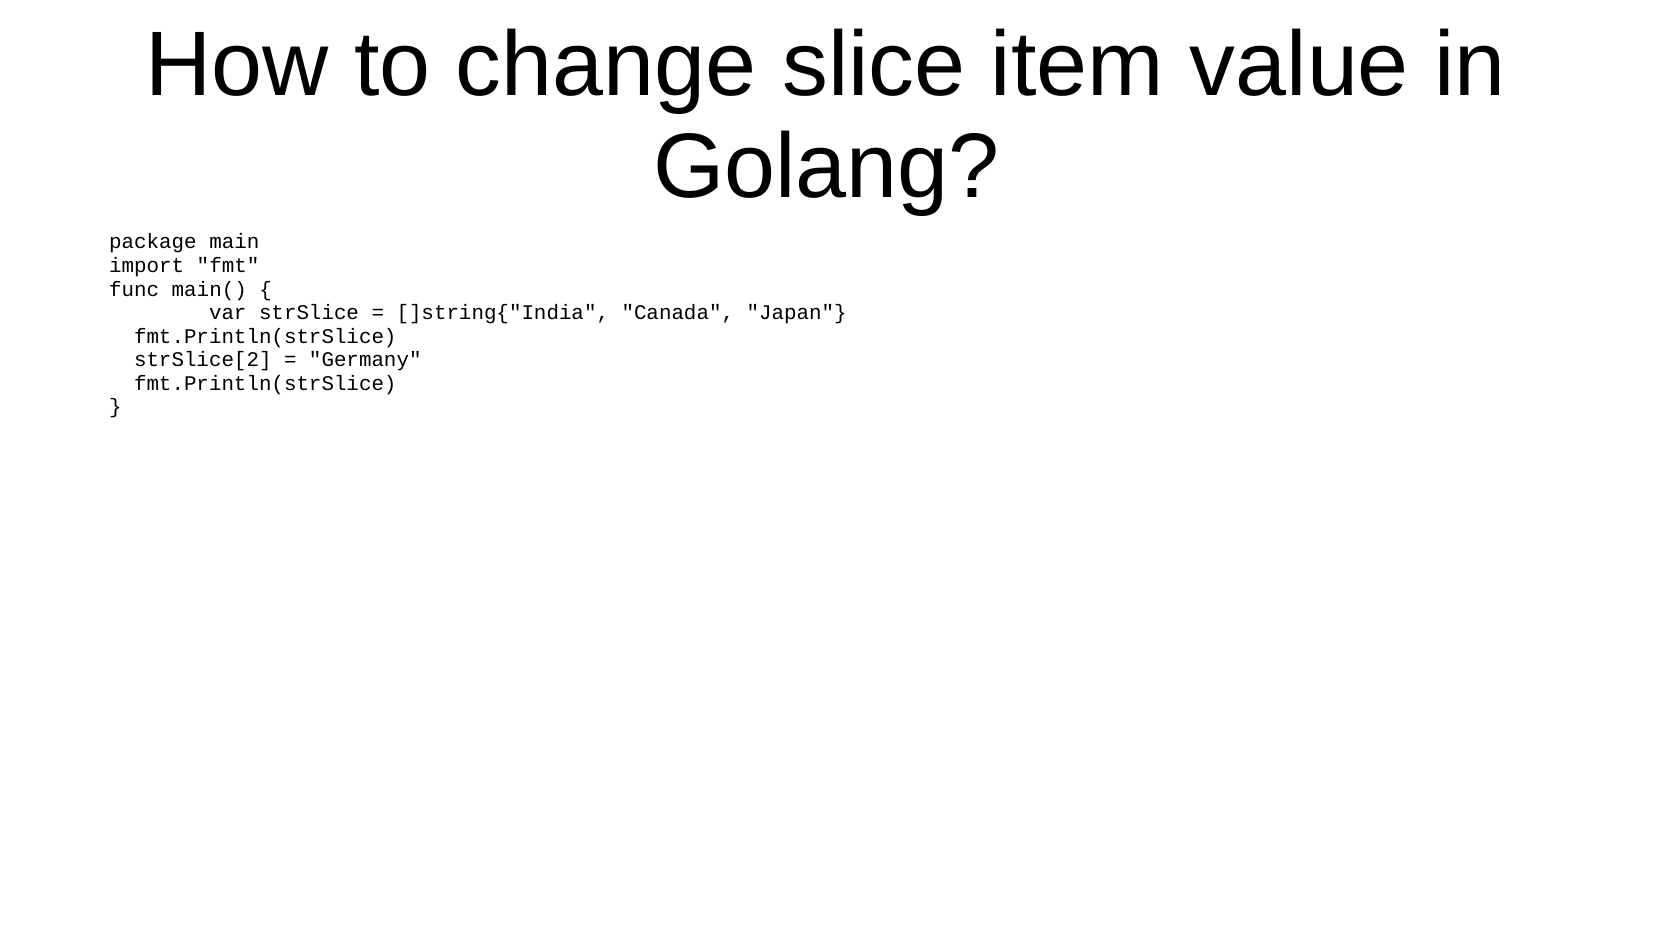

# How to change slice item value in Golang?
package main
import "fmt"
func main() {
 var strSlice = []string{"India", "Canada", "Japan"}
 fmt.Println(strSlice)
 strSlice[2] = "Germany"
 fmt.Println(strSlice)
}